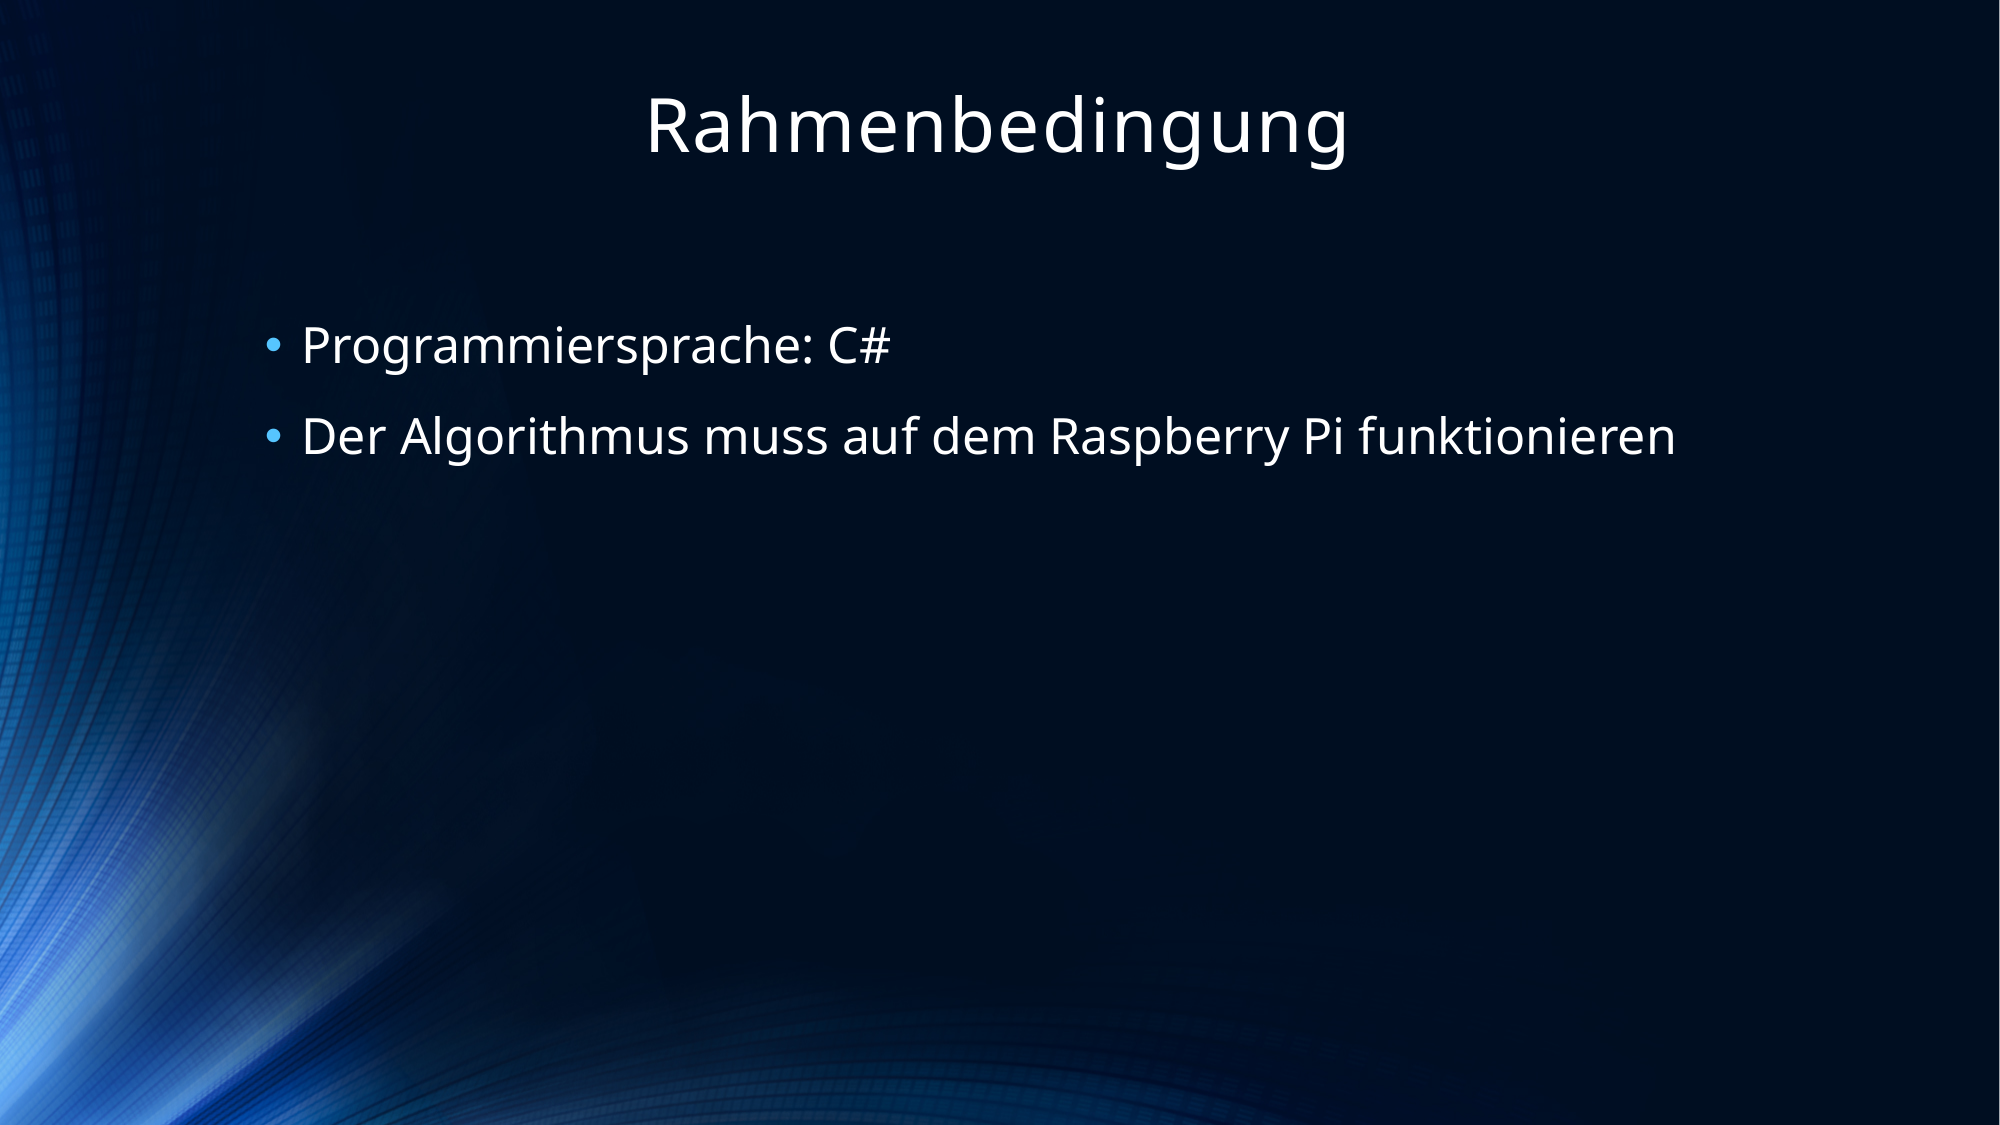

Rahmenbedingung
# Programmiersprache: C#
Der Algorithmus muss auf dem Raspberry Pi funktionieren